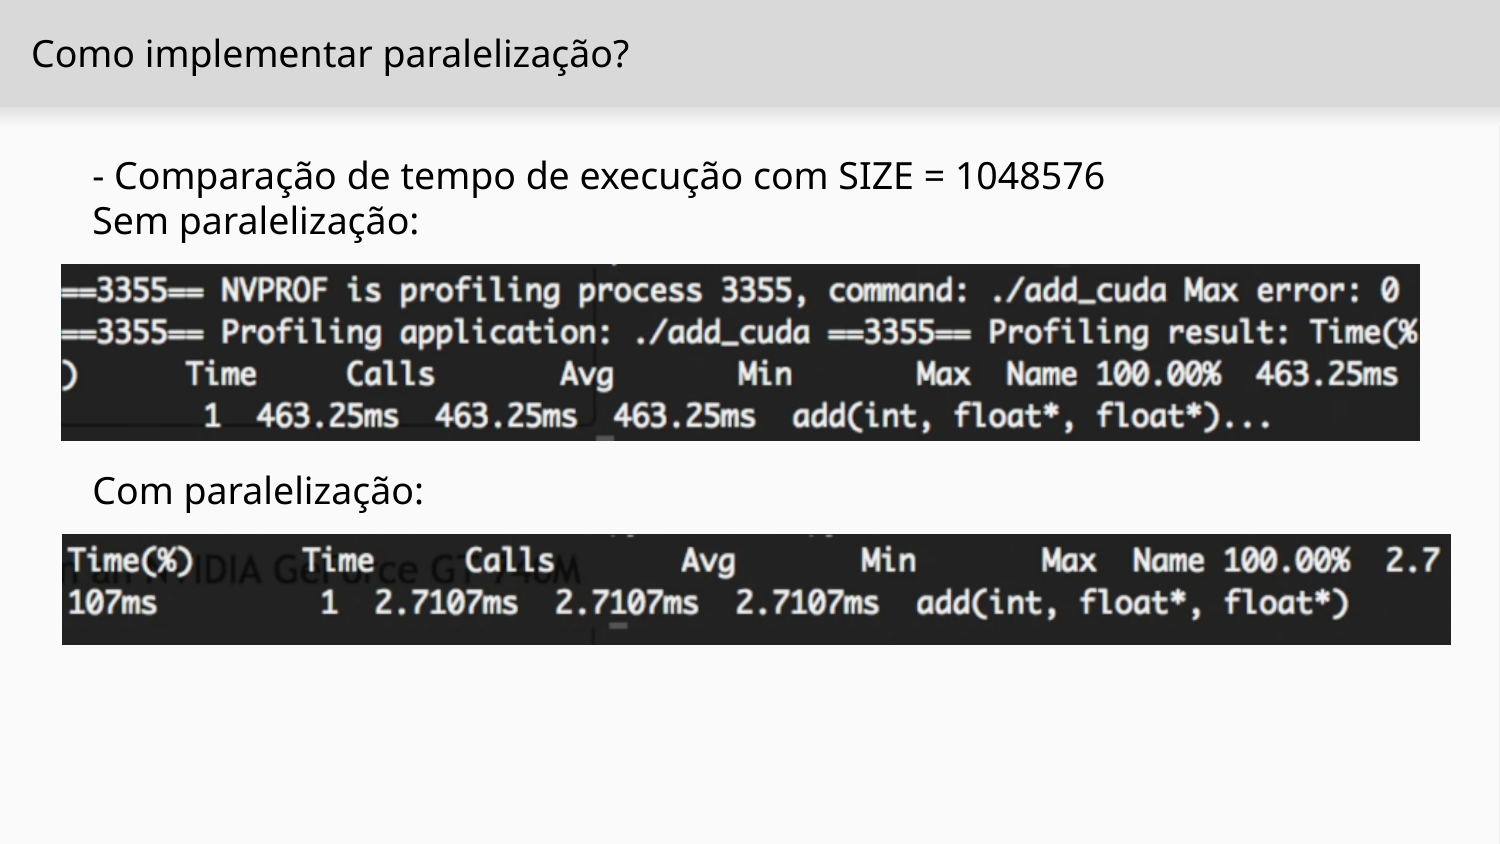

Como implementar paralelização?
# - Comparação de tempo de execução com SIZE = 1048576
Sem paralelização:
Com paralelização: